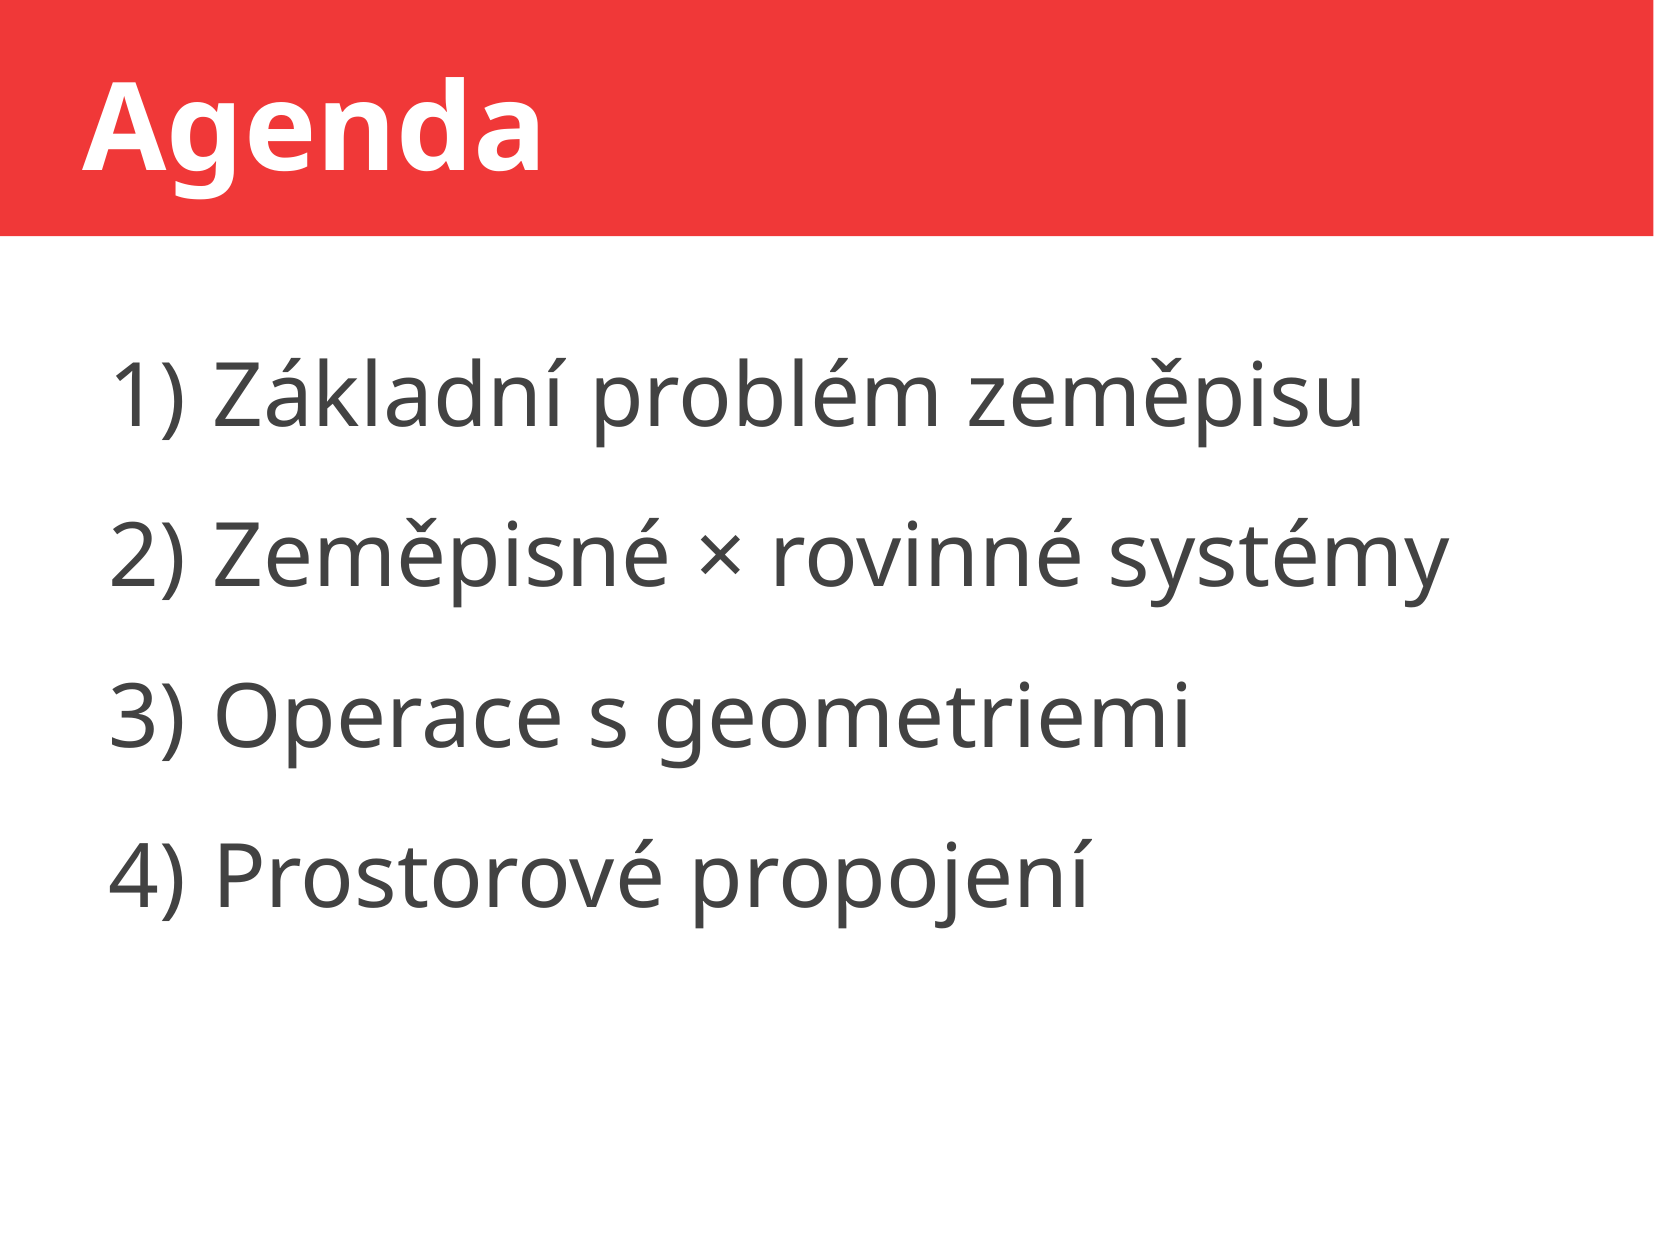

# Agenda
Základní problém zeměpisu
Zeměpisné × rovinné systémy
Operace s geometriemi
Prostorové propojení